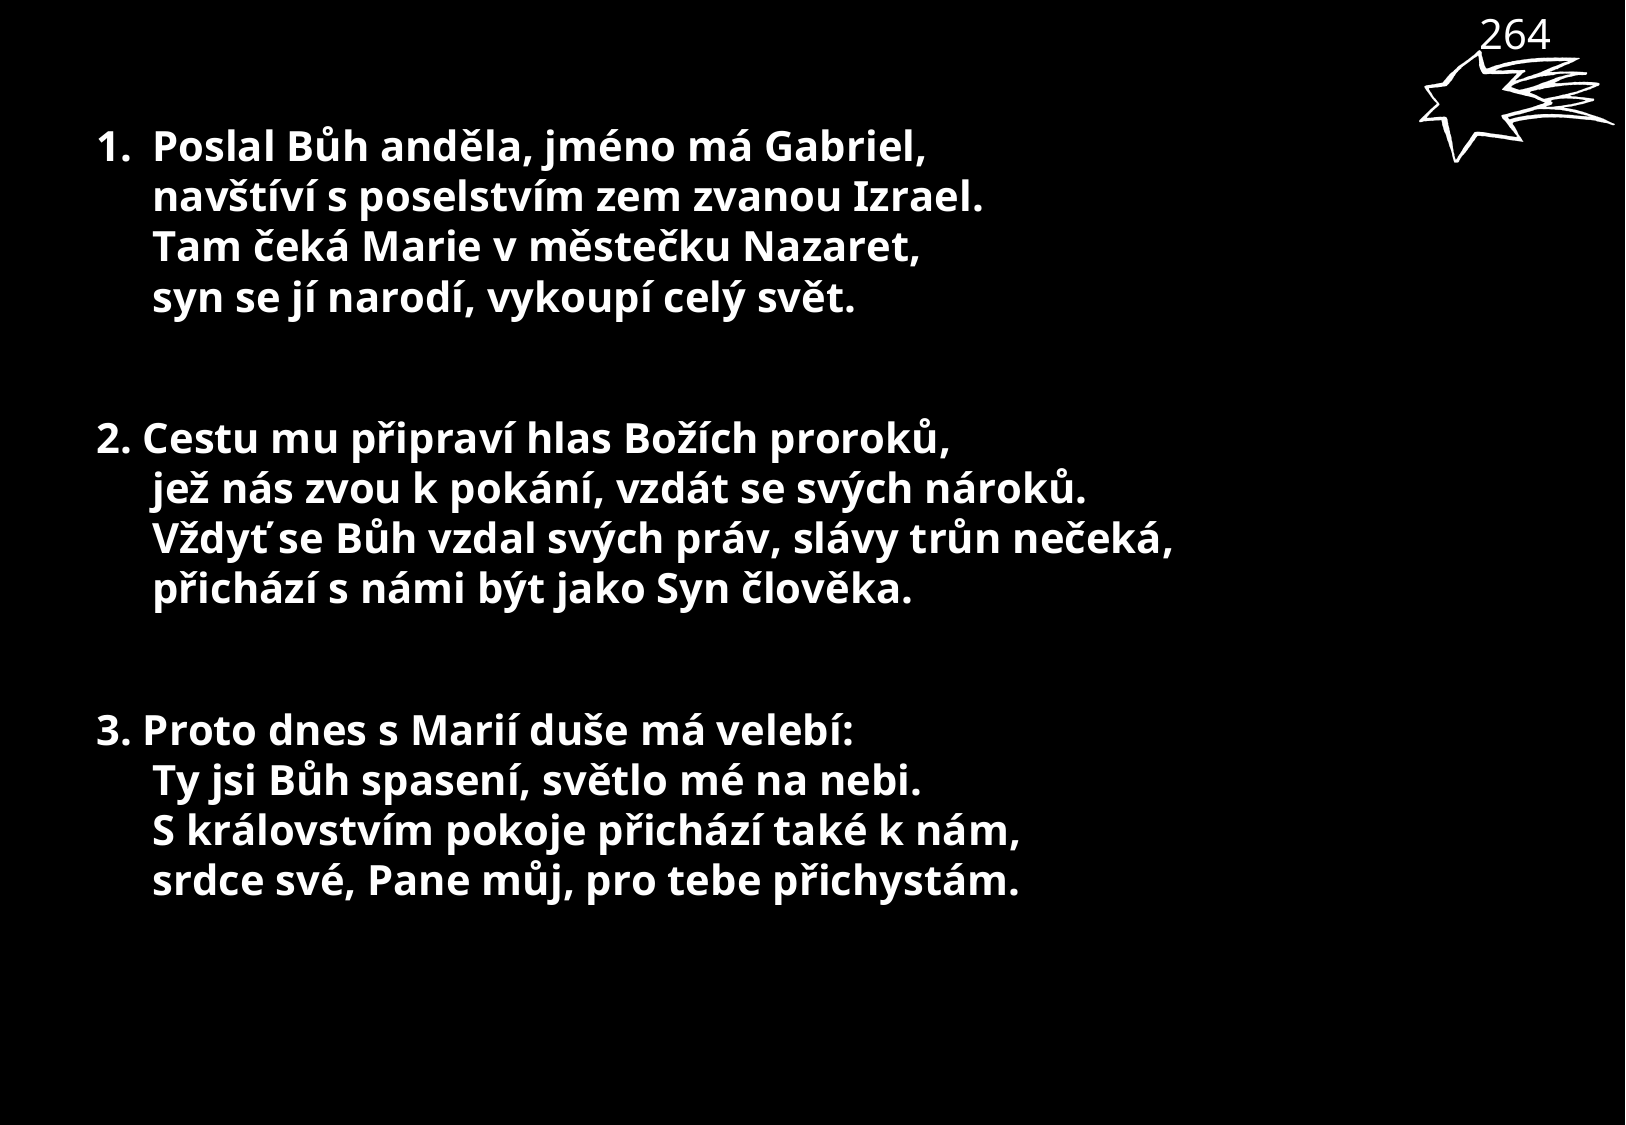

264
# 1. 	Poslal Bůh anděla, jméno má Gabriel, navštíví s poselstvím zem zvanou Izrael. Tam čeká Marie v městečku Nazaret, syn se jí narodí, vykoupí celý svět.
2. Cestu mu připraví hlas Božích proroků,
jež nás zvou k pokání, vzdát se svých nároků.
Vždyť se Bůh vzdal svých práv, slávy trůn nečeká,
přichází s námi být jako Syn člověka.
3. Proto dnes s Marií duše má velebí:
Ty jsi Bůh spasení, světlo mé na nebi.
S královstvím pokoje přichází také k nám,
srdce své, Pane můj, pro tebe přichystám.